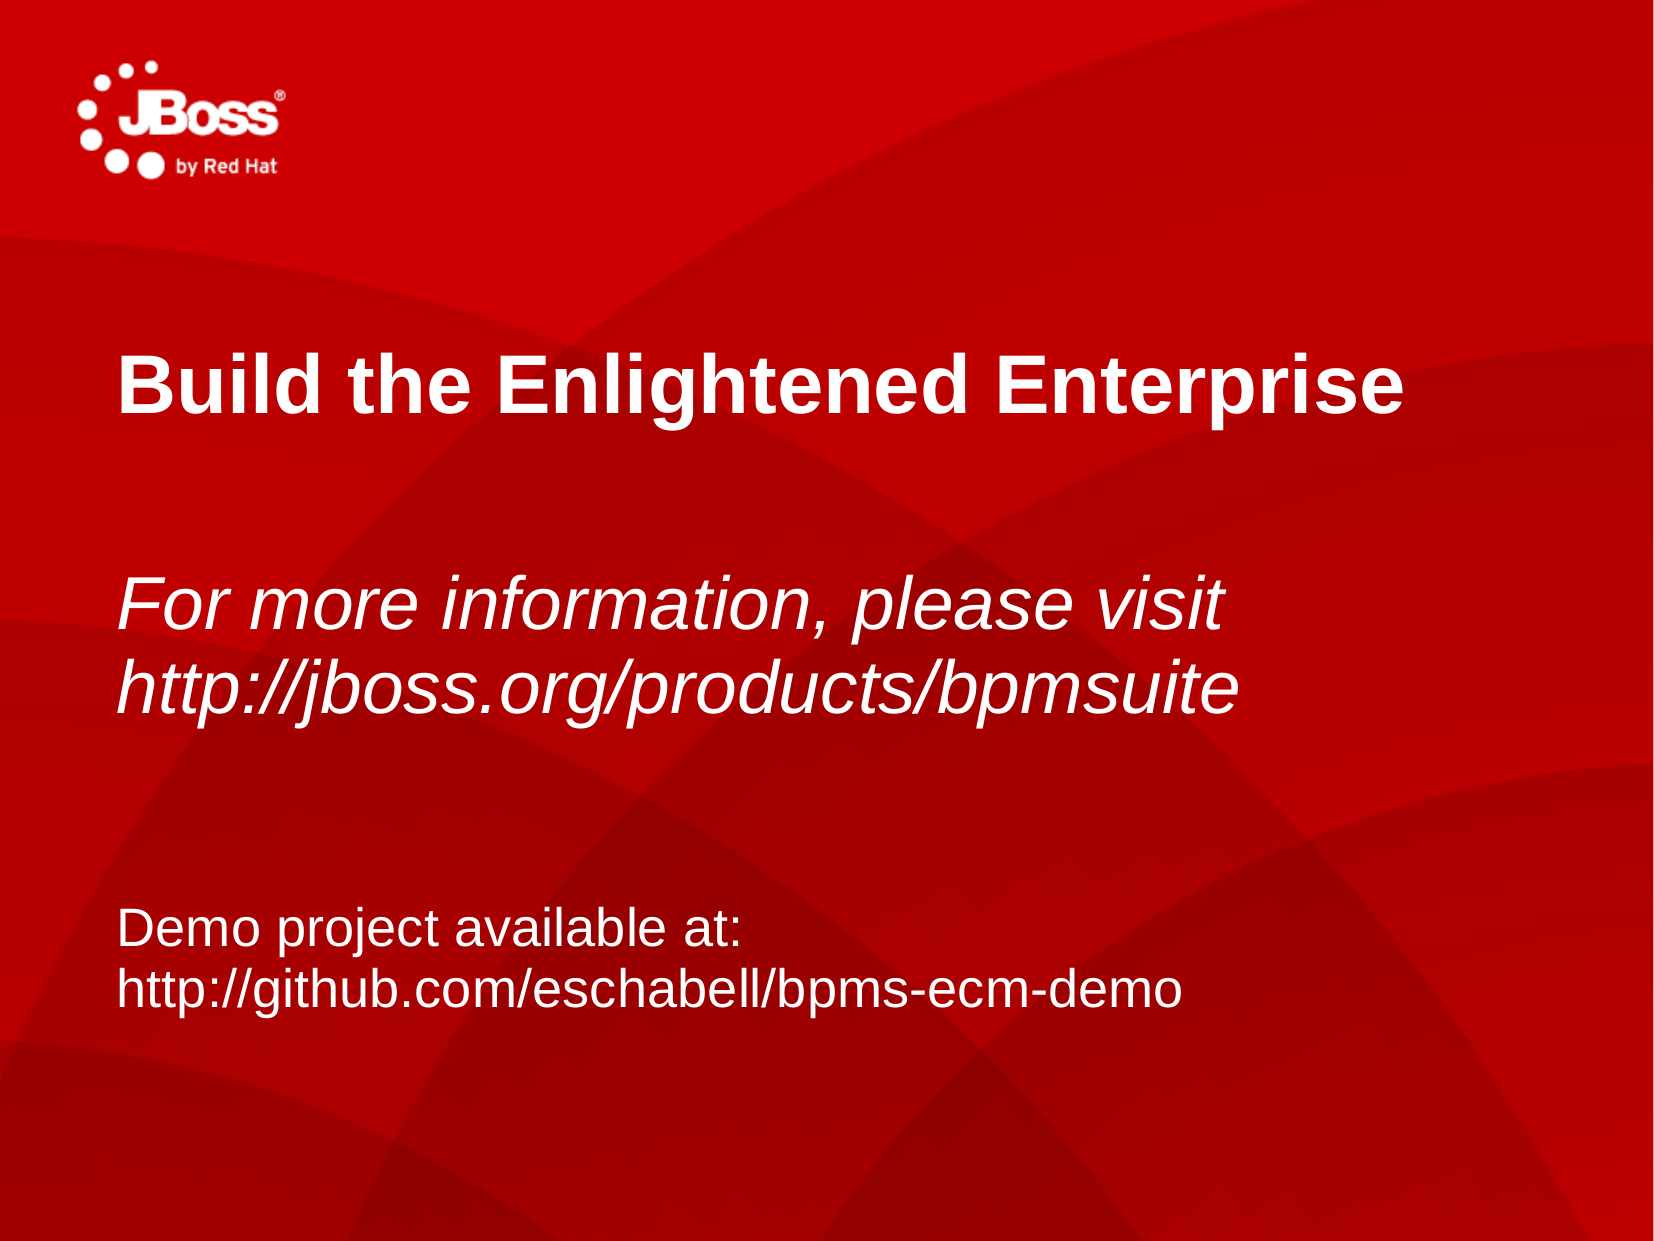

Build the Enlightened Enterprise
For more information, please visit
http://jboss.org/products/bpmsuite
Demo project available at:
http://github.com/eschabell/bpms-ecm-demo
TITLE SLIDE: HEADLINE
Presenter name
Title, Red Hat
Date